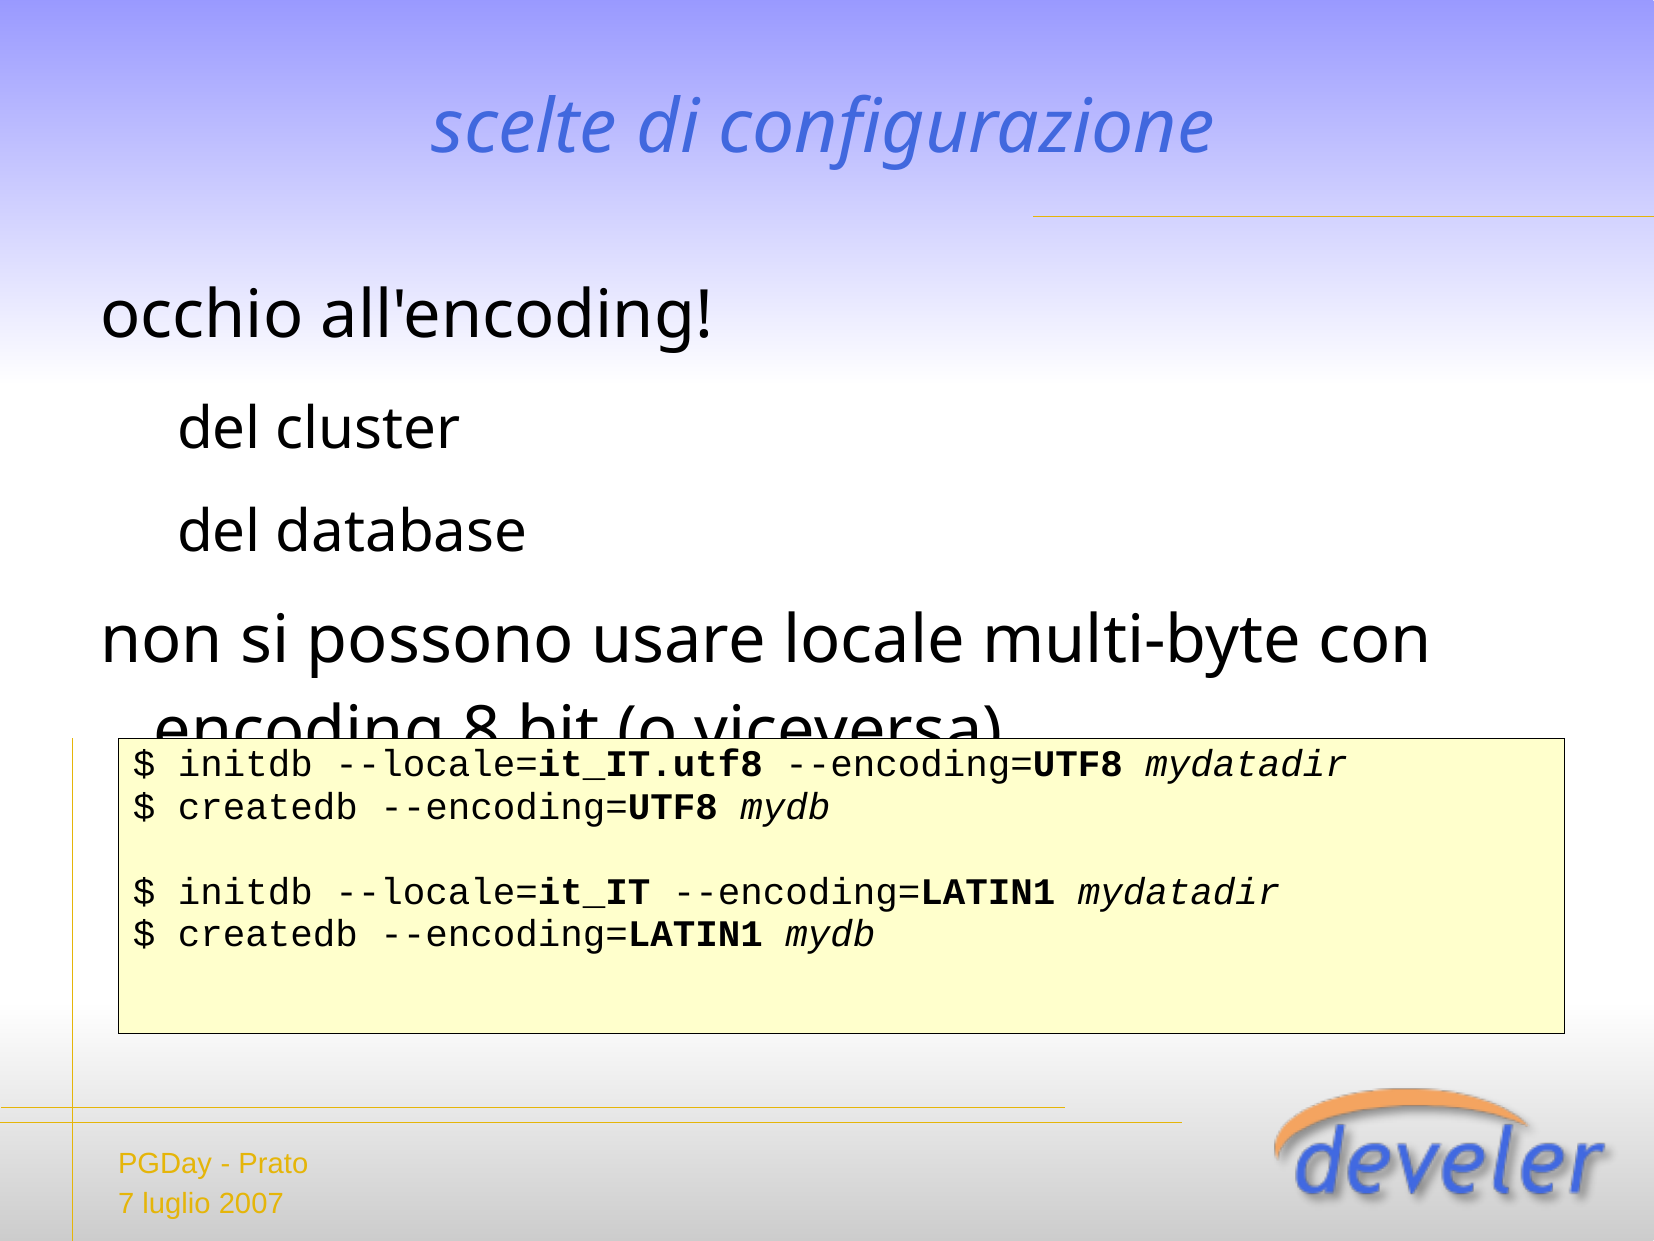

# scelte di configurazione
occhio all'encoding!
del cluster
del database
non si possono usare locale multi-byte con encoding 8 bit (o viceversa)
$ initdb --locale=it_IT.utf8 --encoding=UTF8 mydatadir
$ createdb --encoding=UTF8 mydb
$ initdb --locale=it_IT --encoding=LATIN1 mydatadir
$ createdb --encoding=LATIN1 mydb
PGDay - Prato
7 luglio 2007